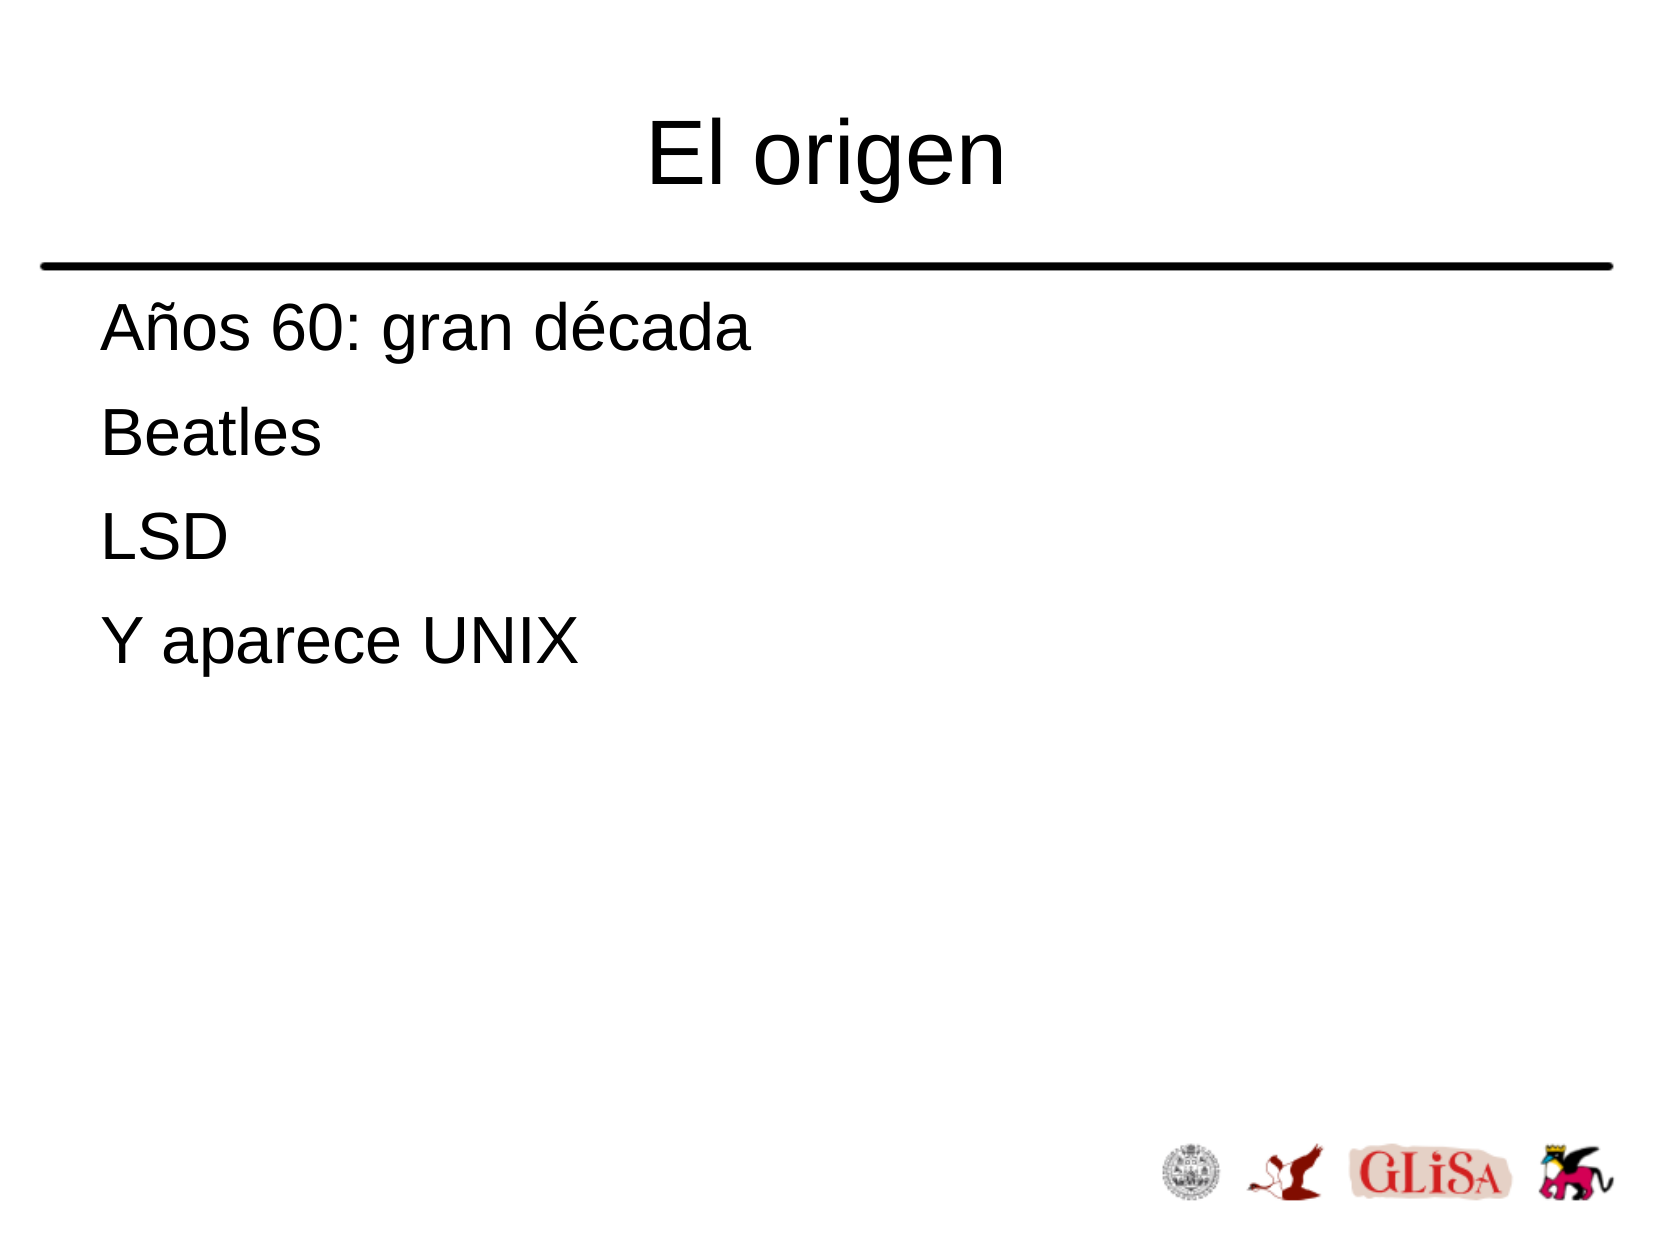

# El origen
Años 60: gran década
Beatles
LSD
Y aparece UNIX